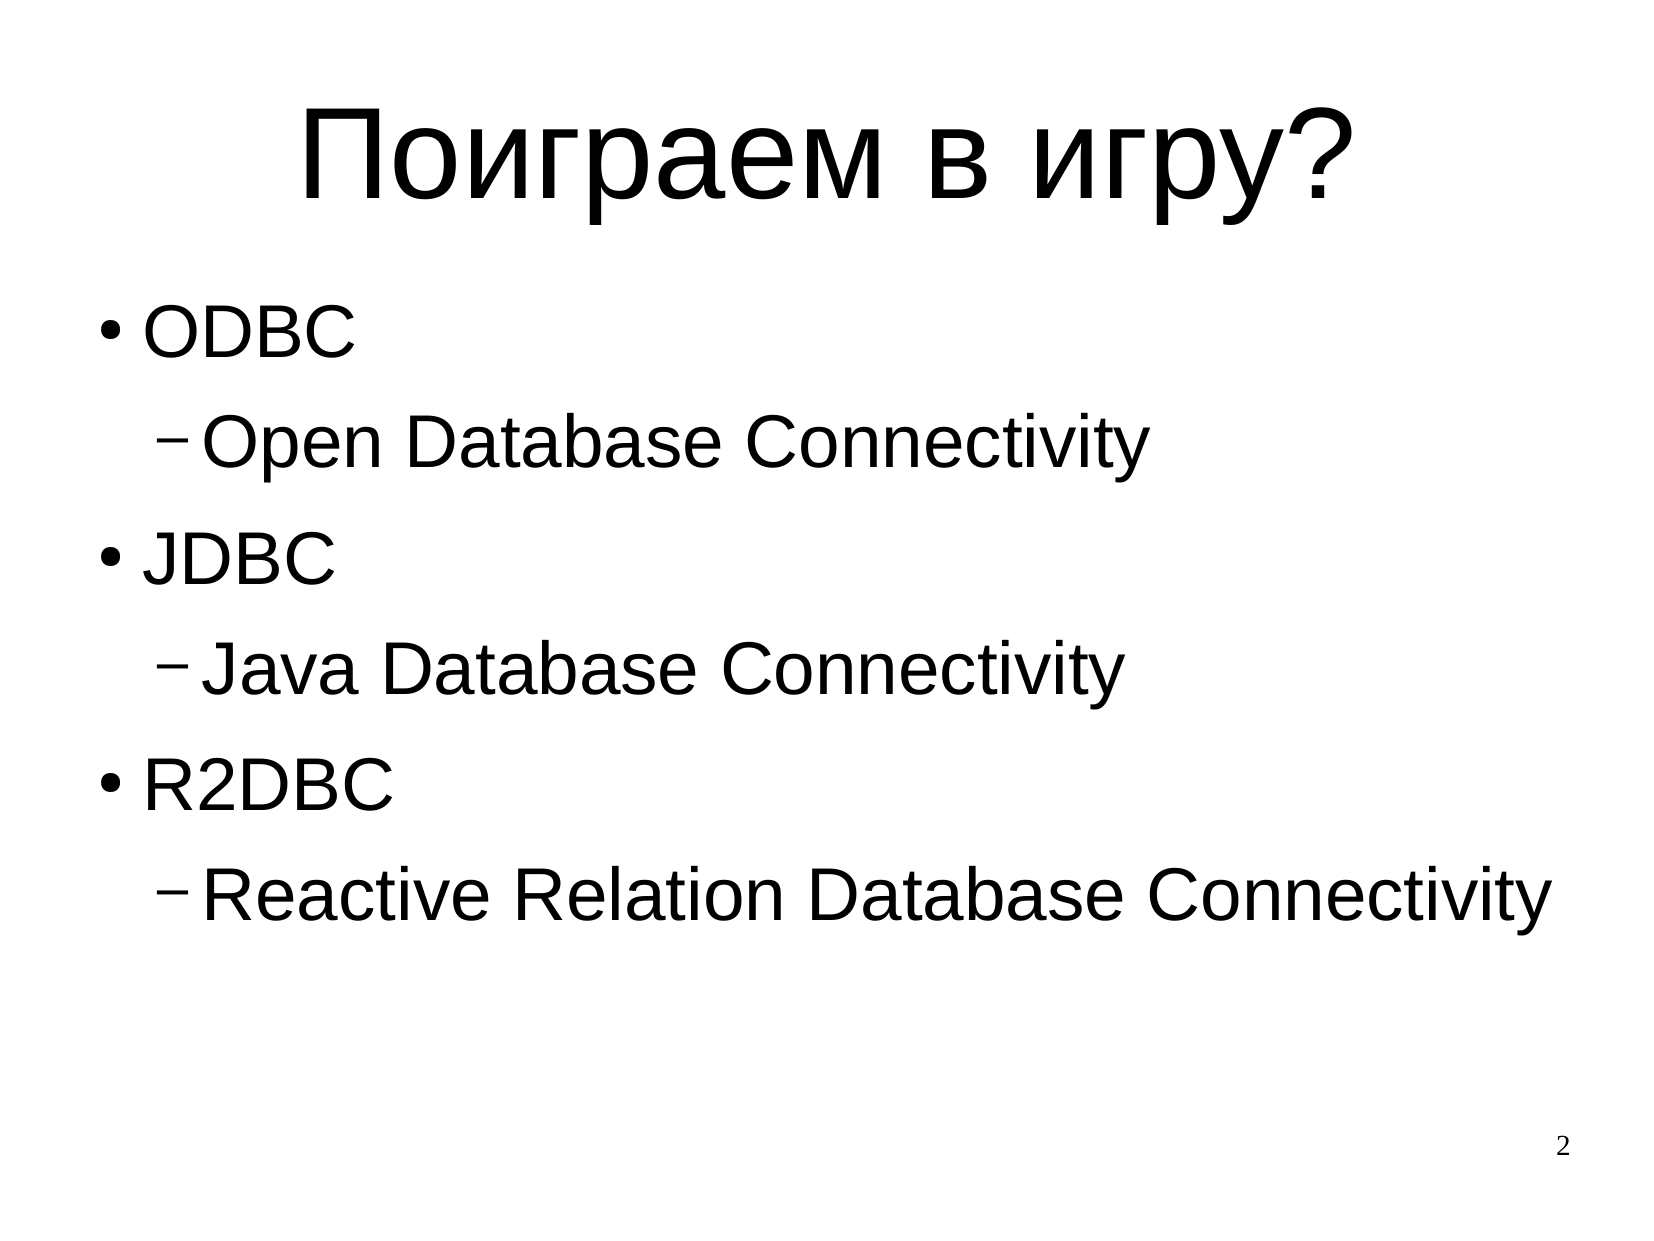

# Поиграем в игру?
ODBC
Open Database Connectivity
JDBC
Java Database Connectivity
R2DBC
Reactive Relation Database Connectivity
2